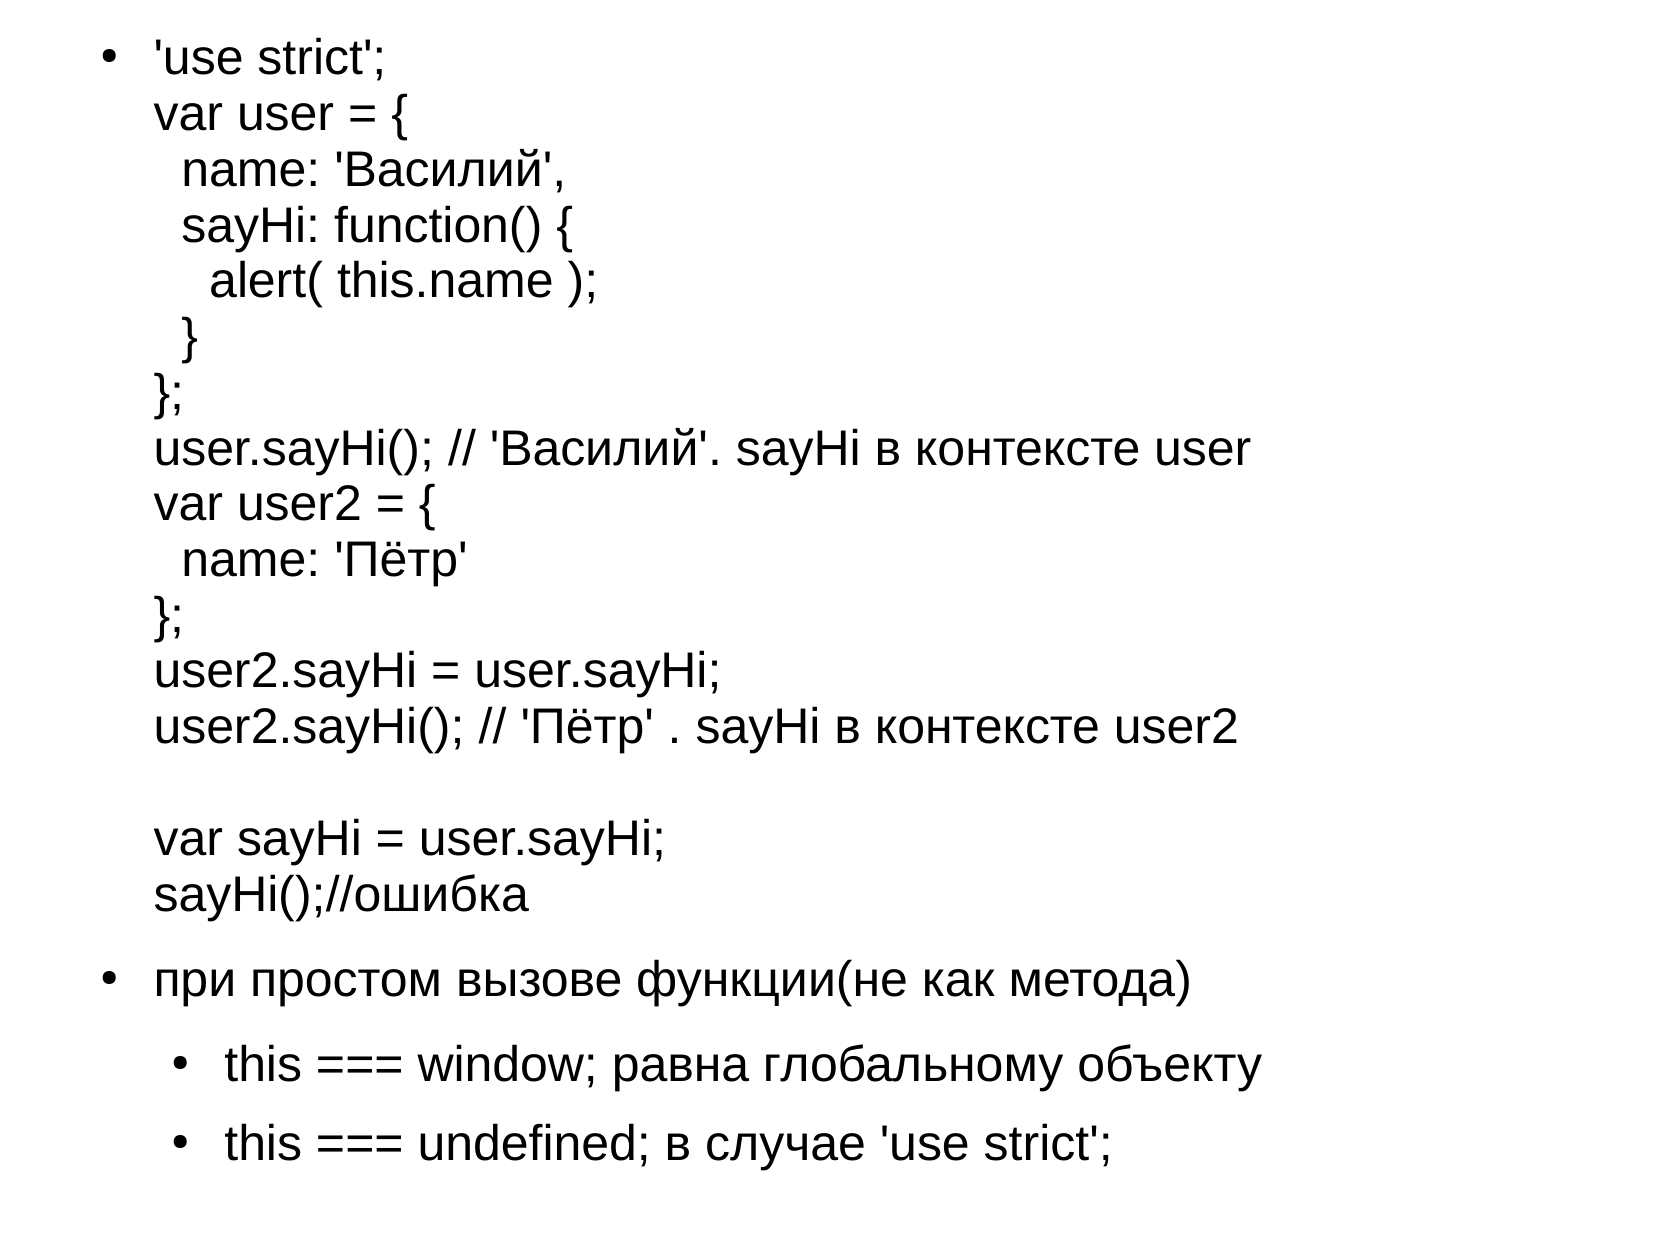

# 'use strict'; var user = { name: 'Василий', sayHi: function() { alert( this.name ); } }; user.sayHi(); // 'Василий'. sayHi в контексте user var user2 = { name: 'Пётр' }; user2.sayHi = user.sayHi; user2.sayHi(); // 'Пётр' . sayHi в контексте user2 var sayHi = user.sayHi; sayHi();//ошибка
при простом вызове функции(не как метода)
this === window; равна глобальному объекту
this === undefined; в случае 'use strict';